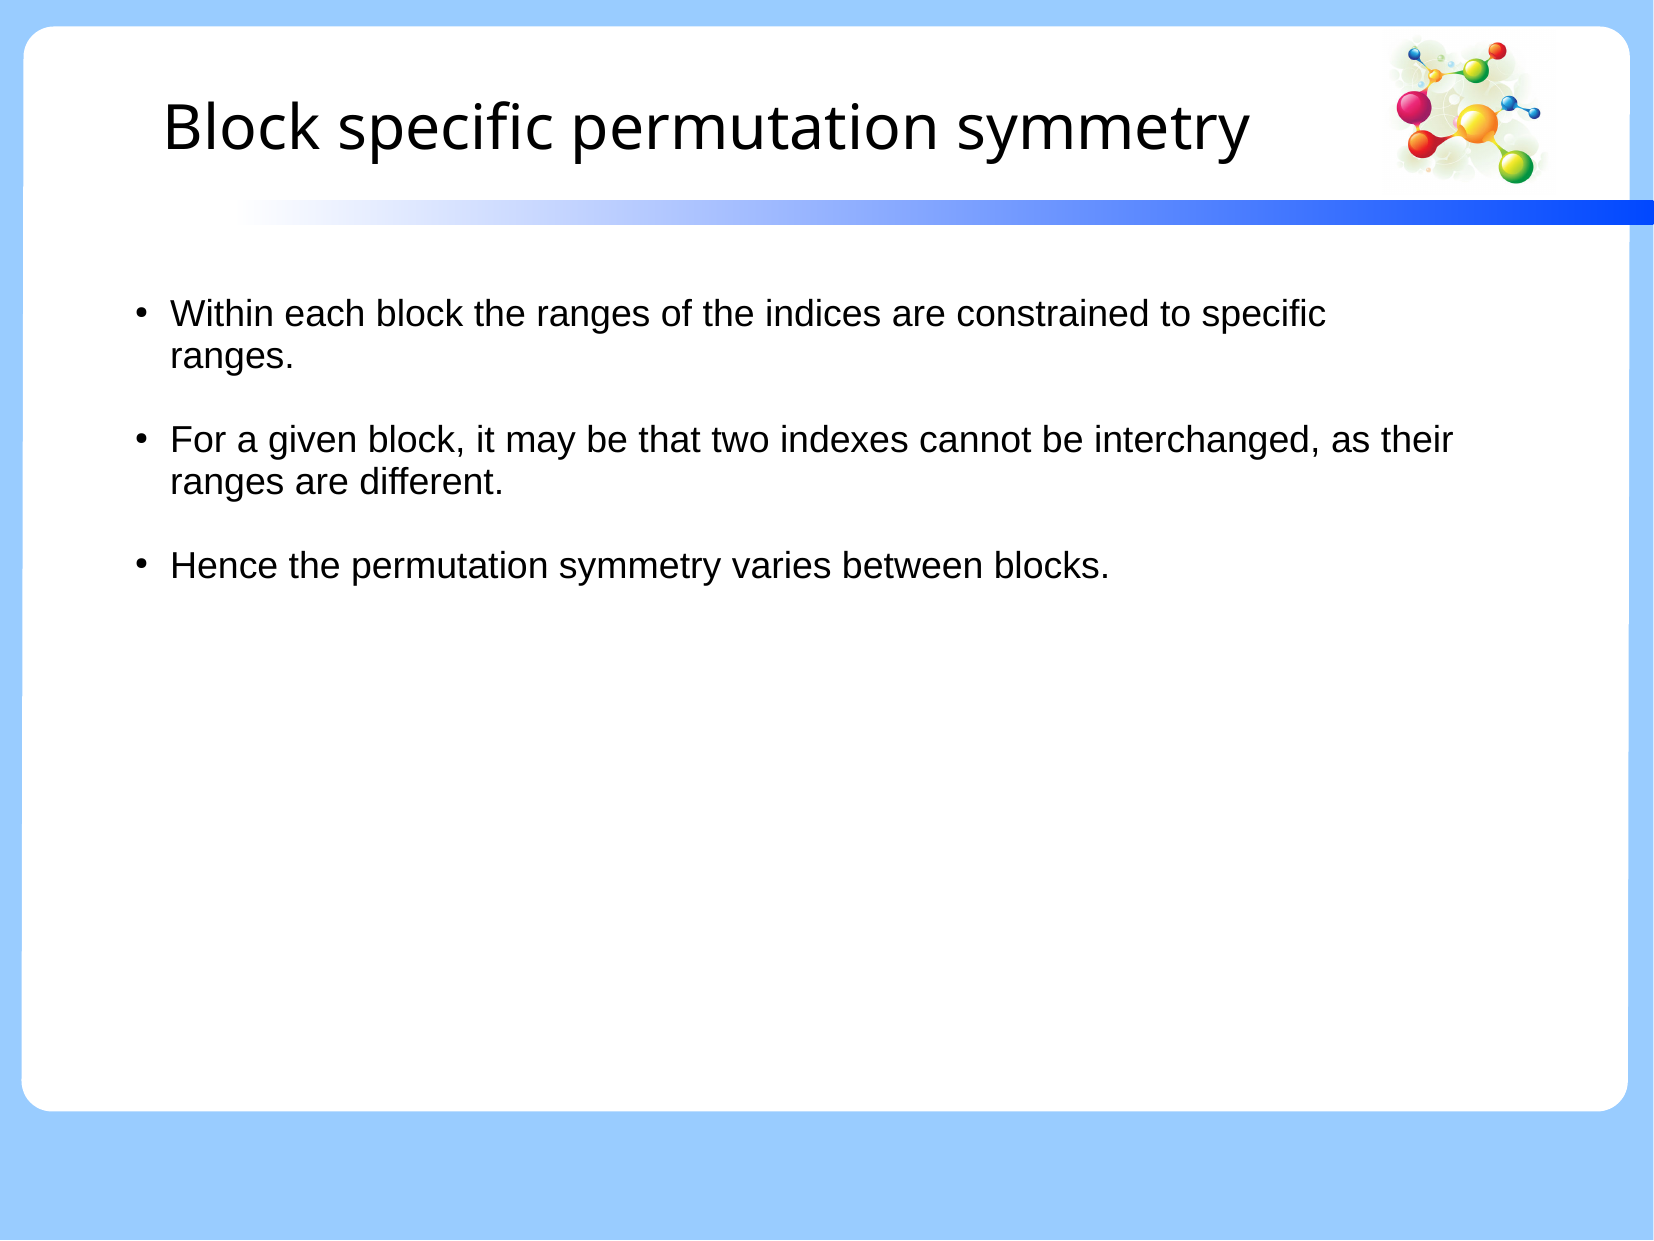

# Block specific permutation symmetry
Within each block the ranges of the indices are constrained to specific ranges.
For a given block, it may be that two indexes cannot be interchanged, as their ranges are different.
Hence the permutation symmetry varies between blocks.